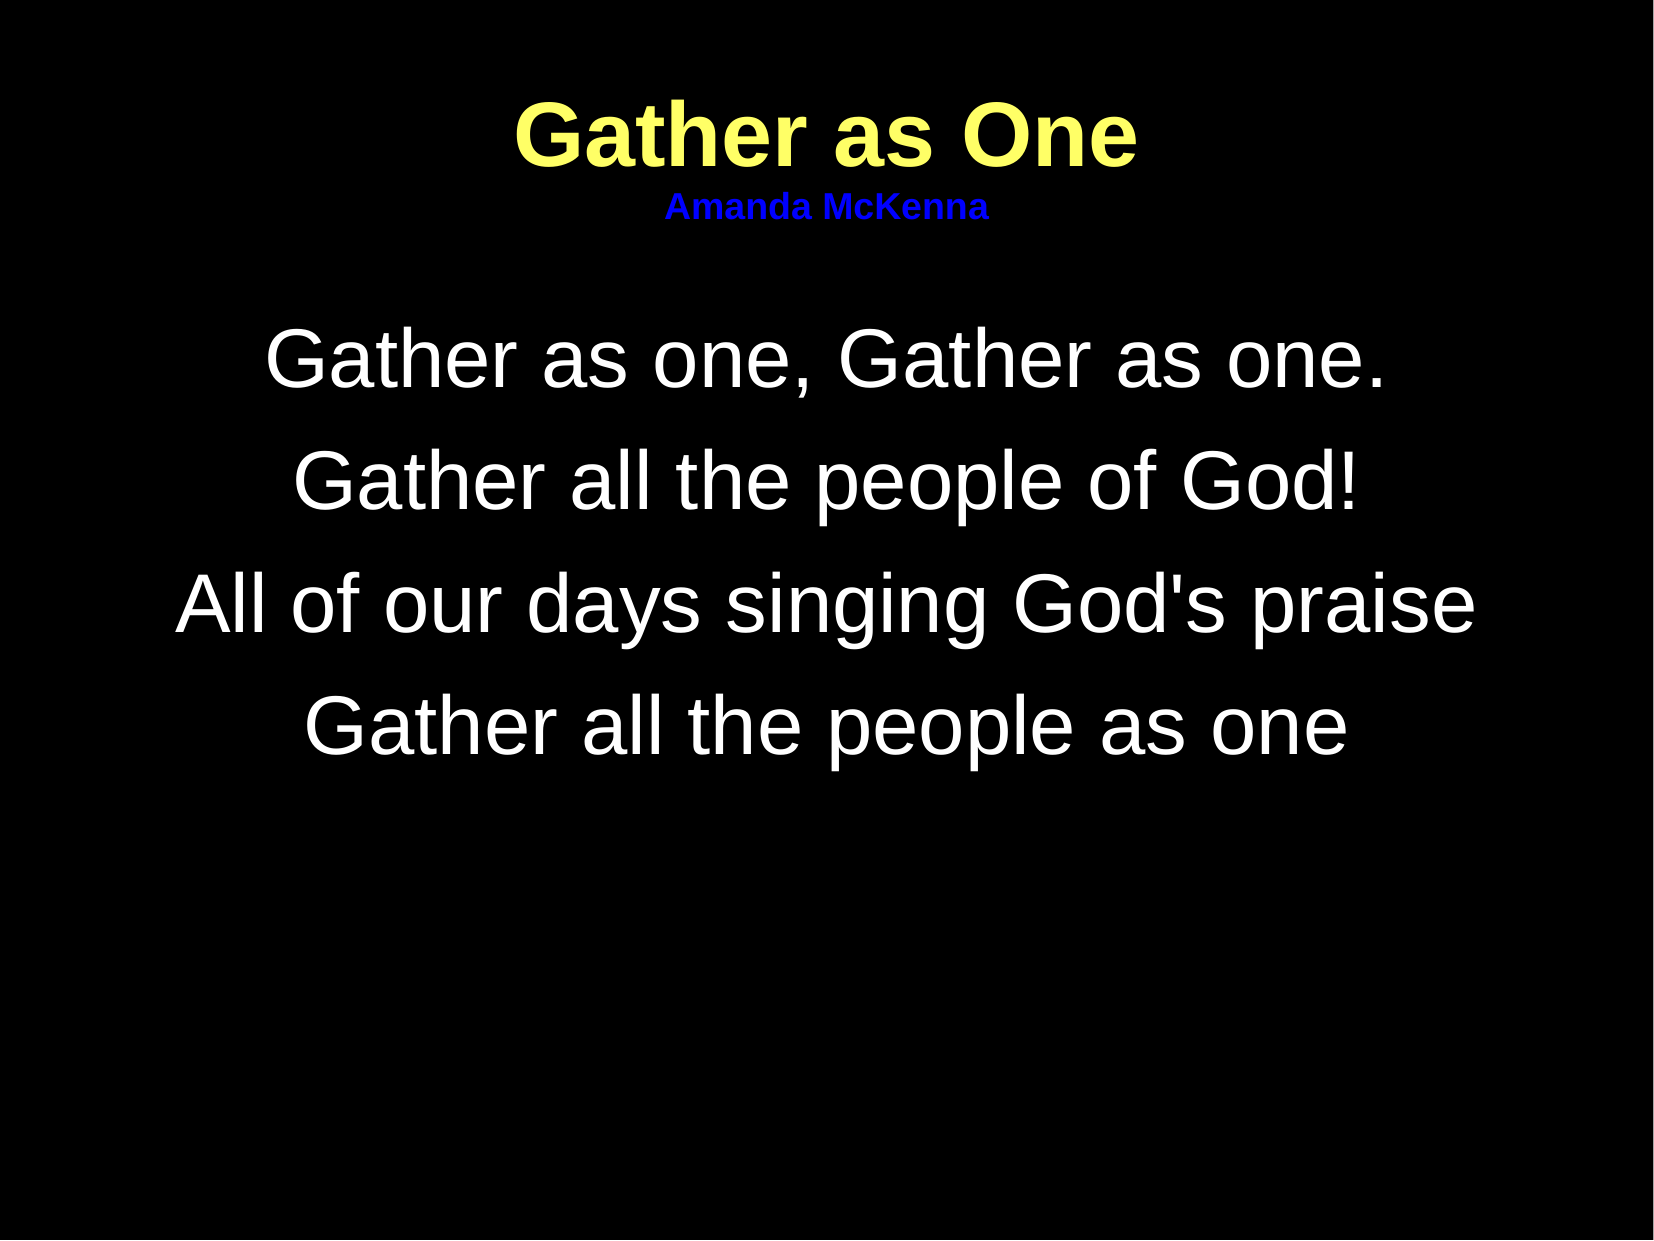

# Gather as One Amanda McKenna
Gather as one, Gather as one.
Gather all the people of God!
All of our days singing God's praise
Gather all the people as one